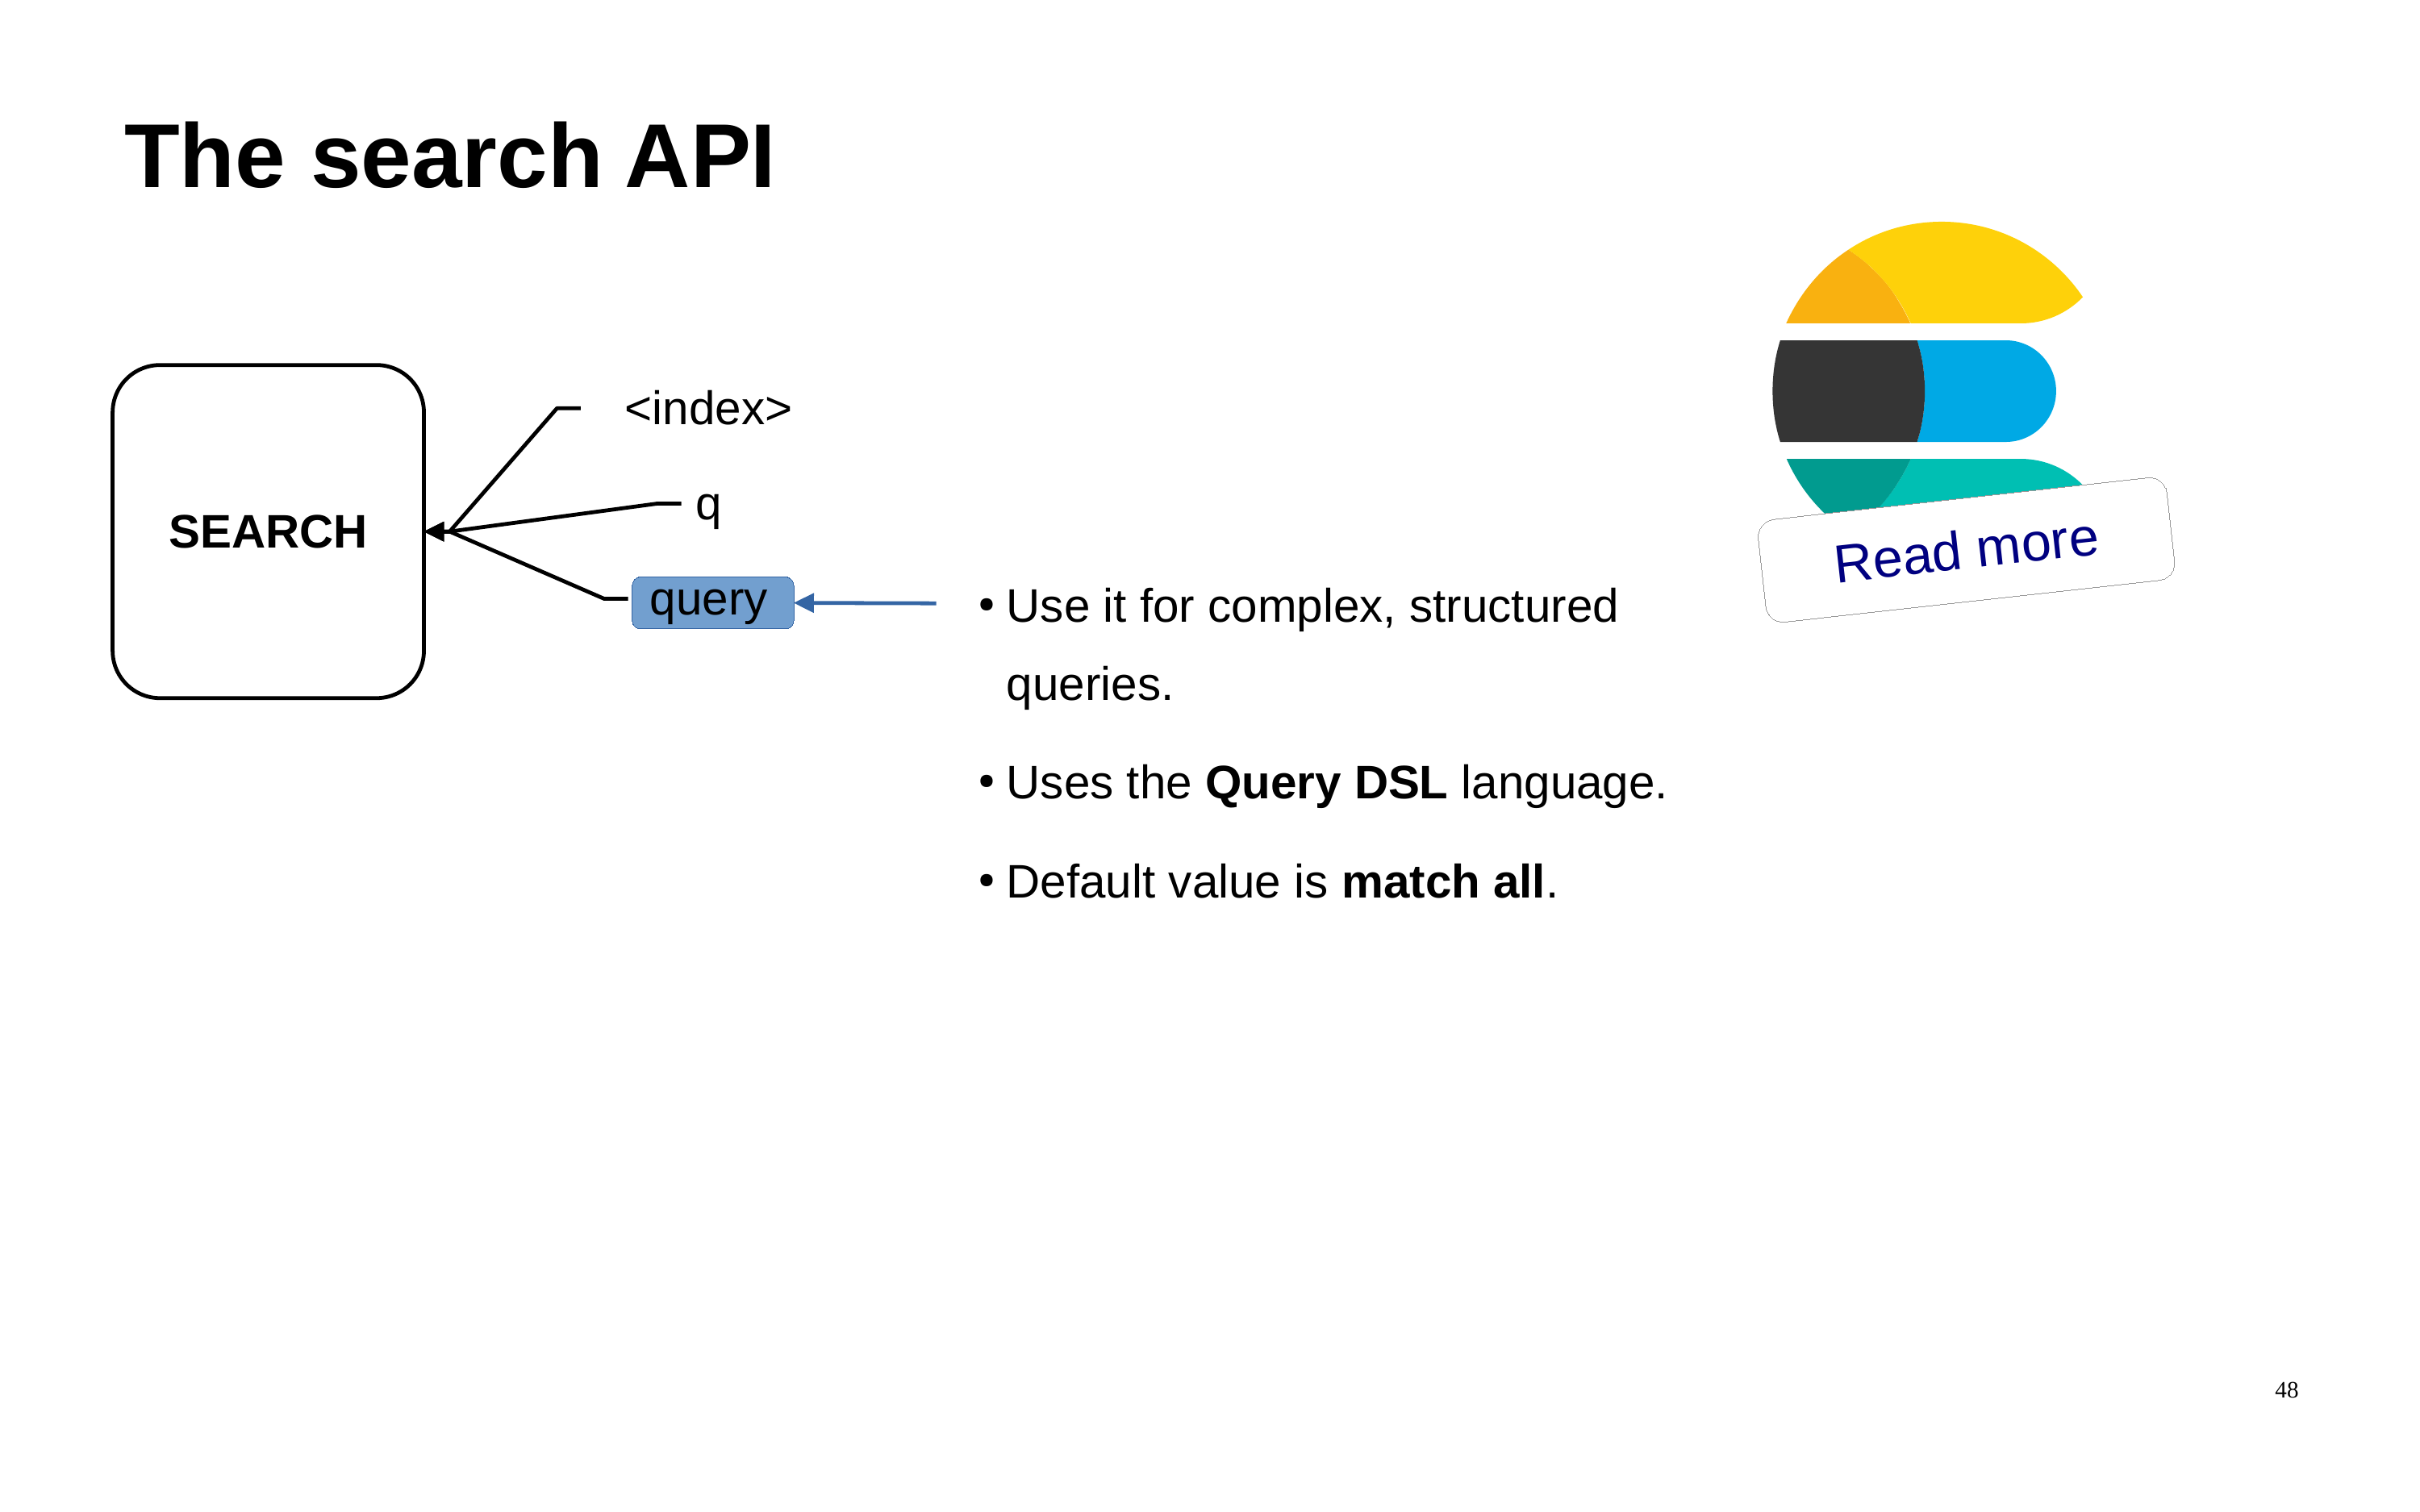

The search API
SEARCH
<index>
q
Read more
Use it for complex, structured queries.
Uses the Query DSL language.
Default value is match all.
query
48